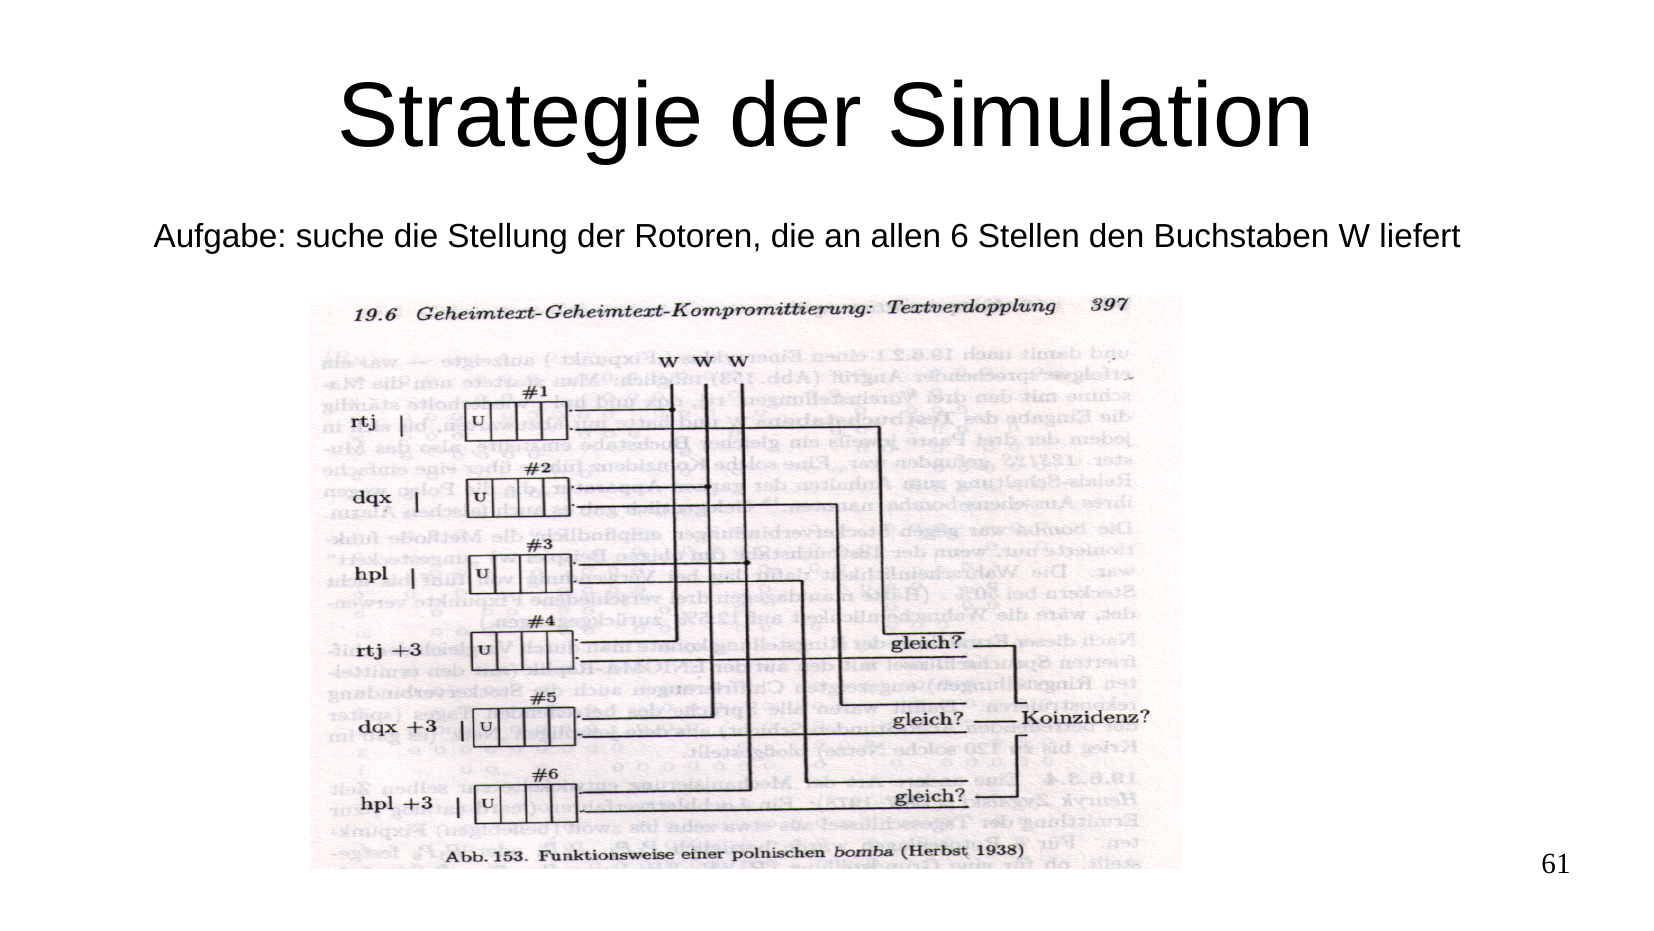

# Strategie der Simulation
Aufgabe: suche die Stellung der Rotoren, die an allen 6 Stellen den Buchstaben W liefert
61